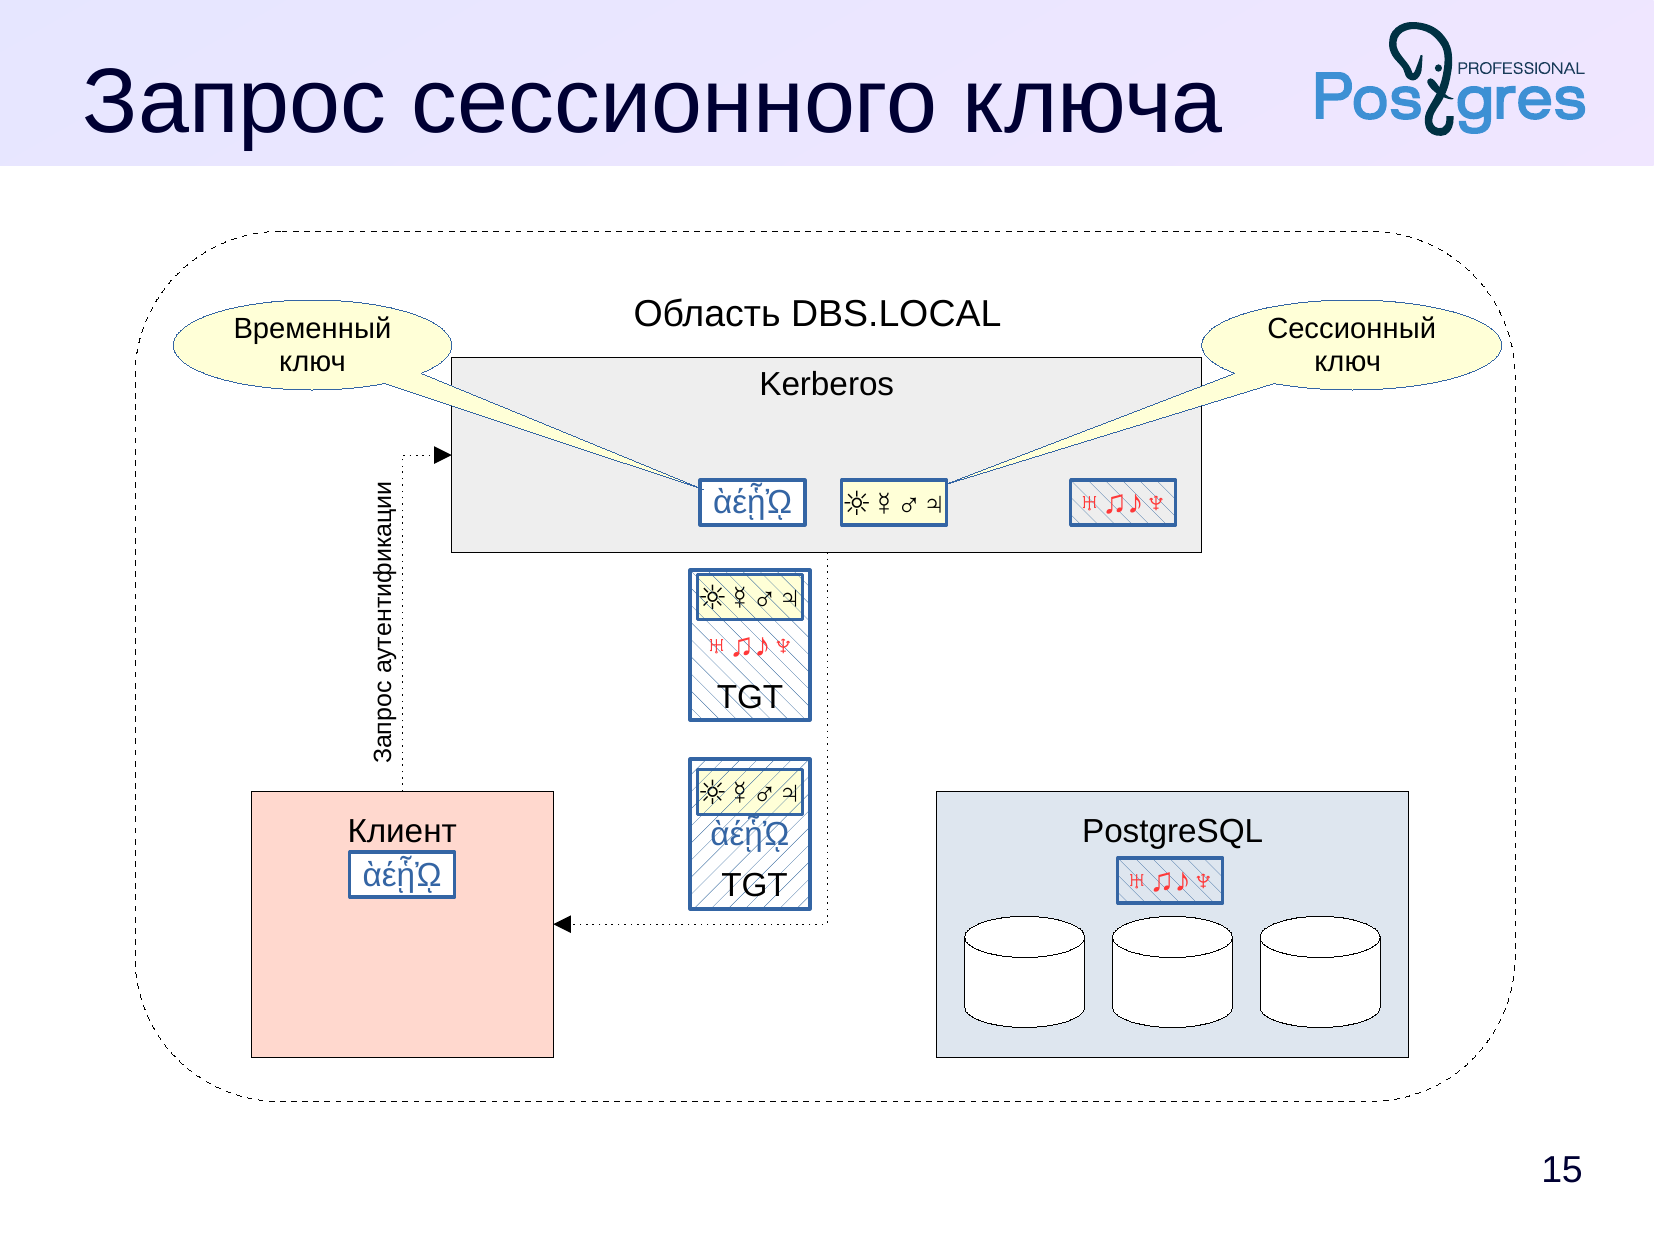

# Запрос сессионного ключа
Область DBS.LOCAL
Временный ключ
Сессионный ключ
Kerberos
ὰέᾗᾨ
☼☿♂♃
♅♫♪♆
♅♫♪♆
☼☿♂♃
Запрос аутентификации
TGT
ὰέᾗᾨ
☼☿♂♃
Клиент
PostgreSQL
ὰέᾗᾨ
♅♫♪♆
TGT